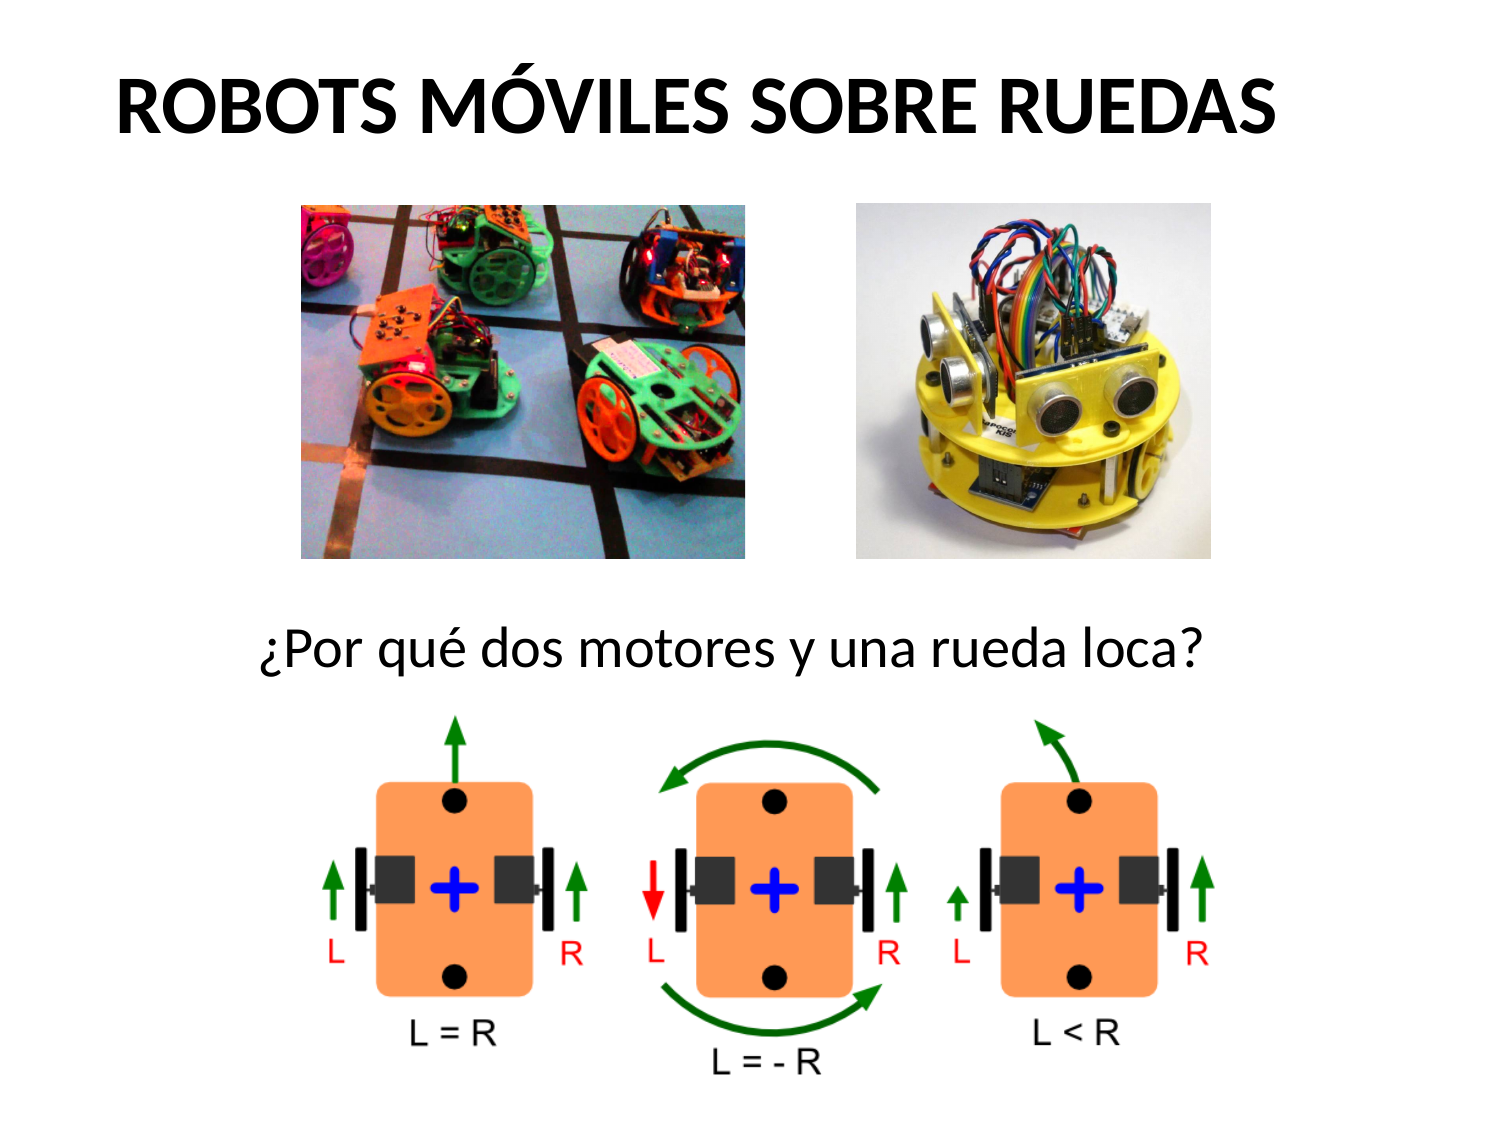

ROBOTS MÓVILES SOBRE RUEDAS
# ¿Por qué dos motores y una rueda loca?